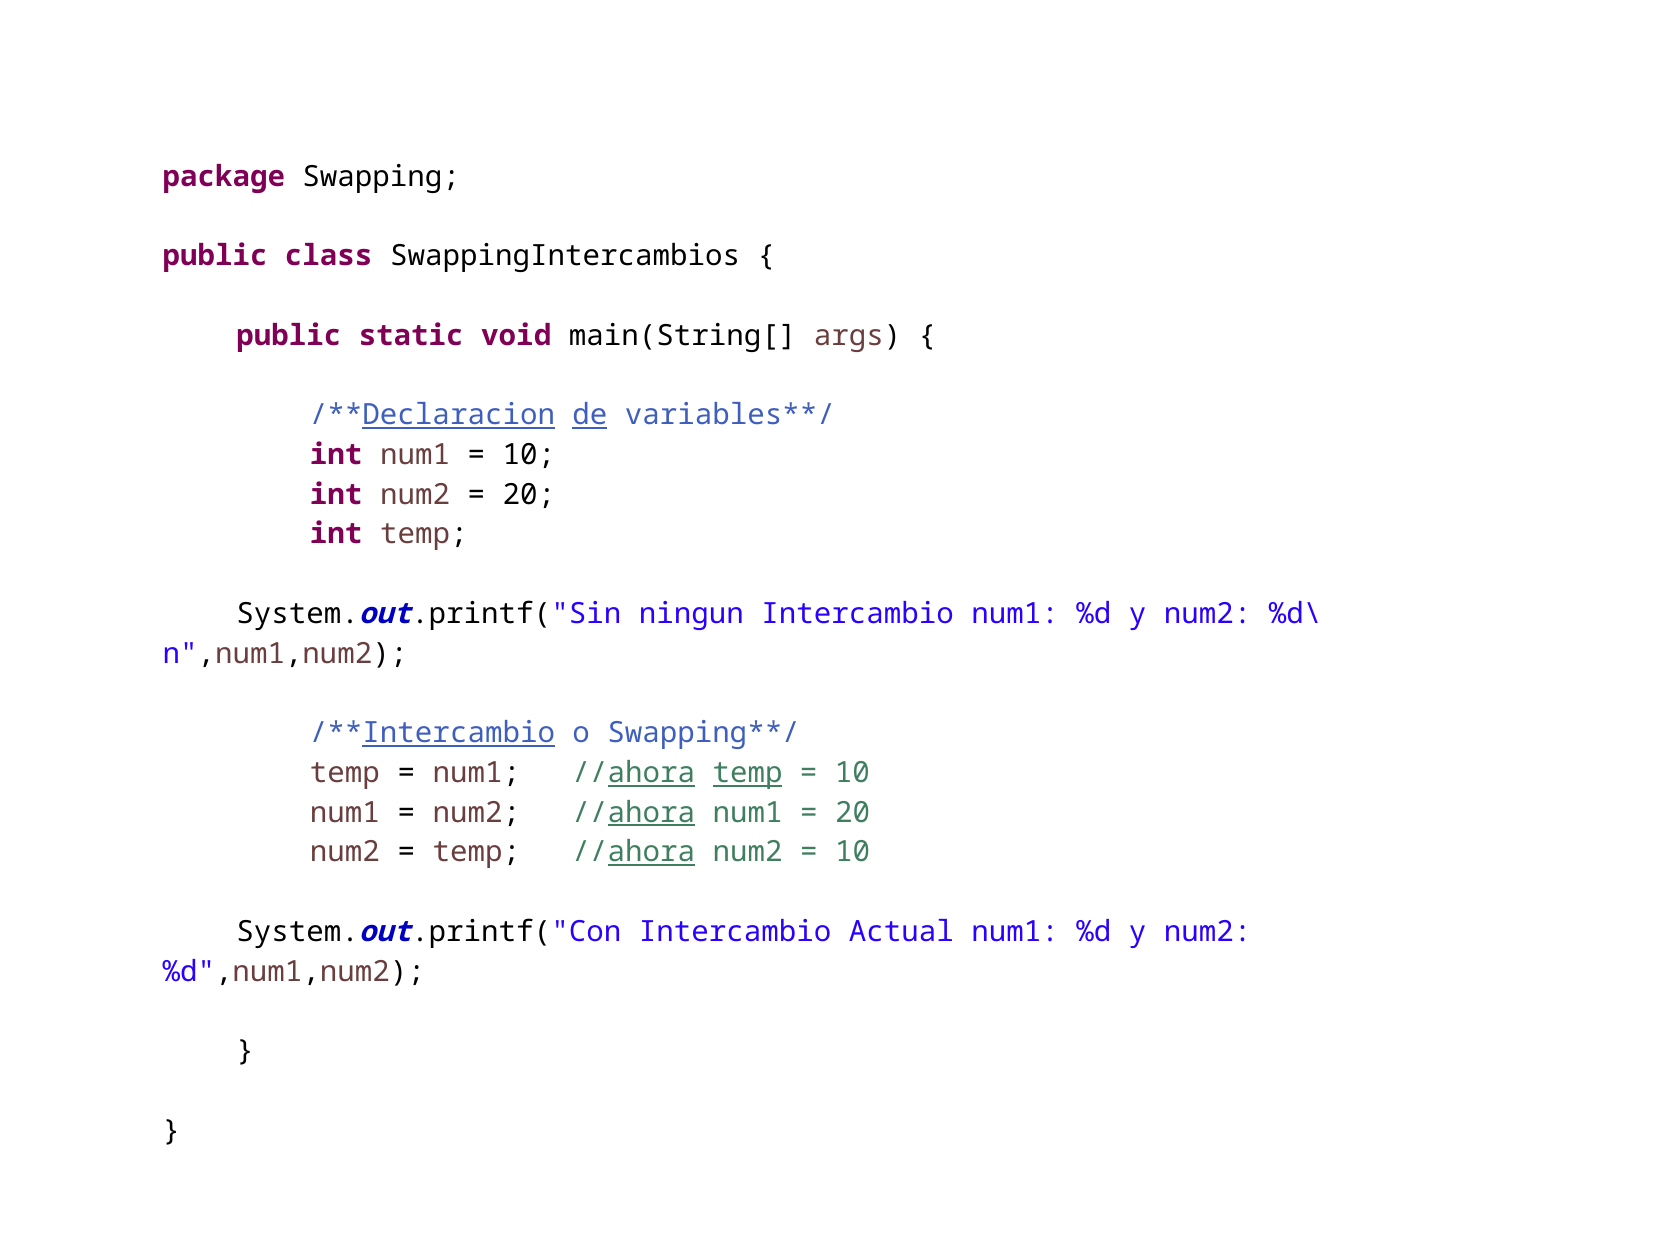

package Swapping;
public class SwappingIntercambios {
	public static void main(String[] args) {
		/**Declaracion de variables**/
		int num1 = 10;
		int num2 = 20;
		int temp;
	System.out.printf("Sin ningun Intercambio num1: %d y num2: %d\n",num1,num2);
		/**Intercambio o Swapping**/
		temp = num1; //ahora temp = 10
		num1 = num2; //ahora num1 = 20
		num2 = temp; //ahora num2 = 10
	System.out.printf("Con Intercambio Actual num1: %d y num2: %d",num1,num2);
	}
}